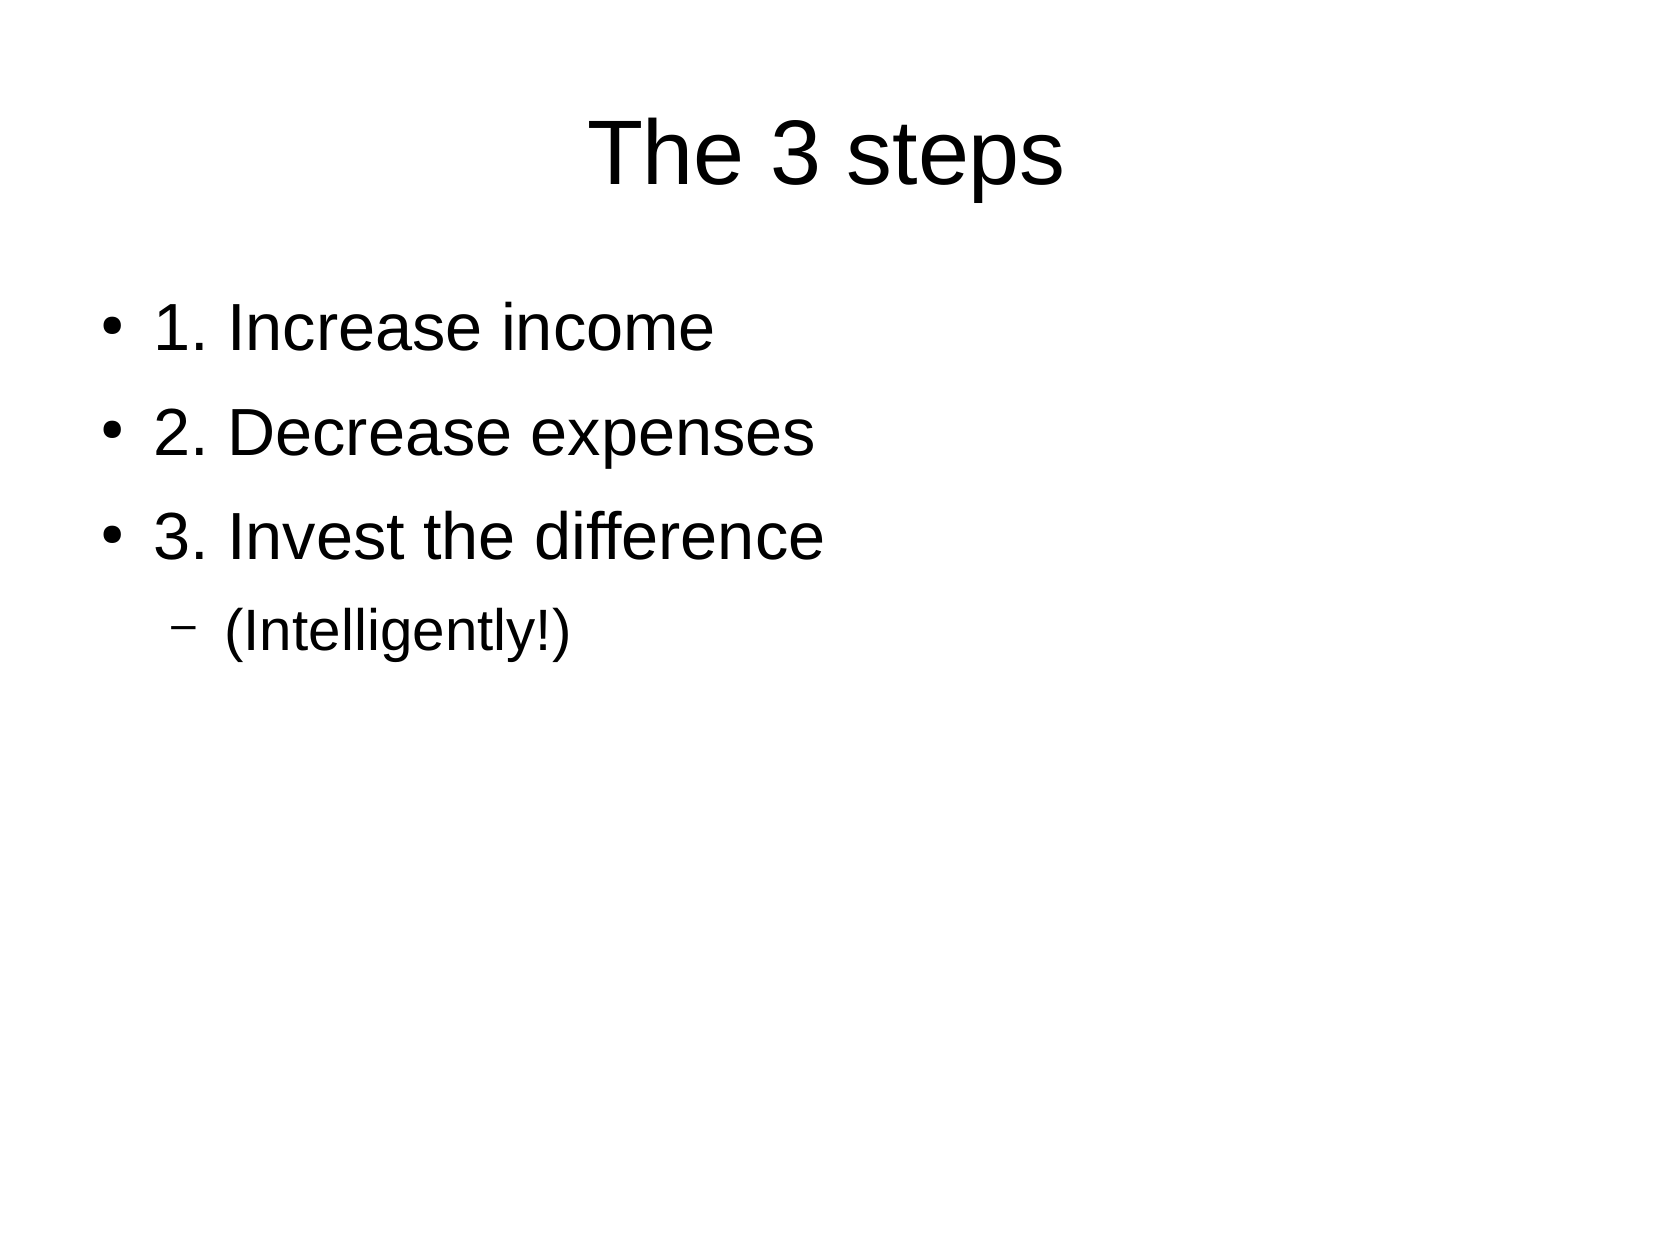

# The 3 steps
1. Increase income
2. Decrease expenses
3. Invest the difference
(Intelligently!)